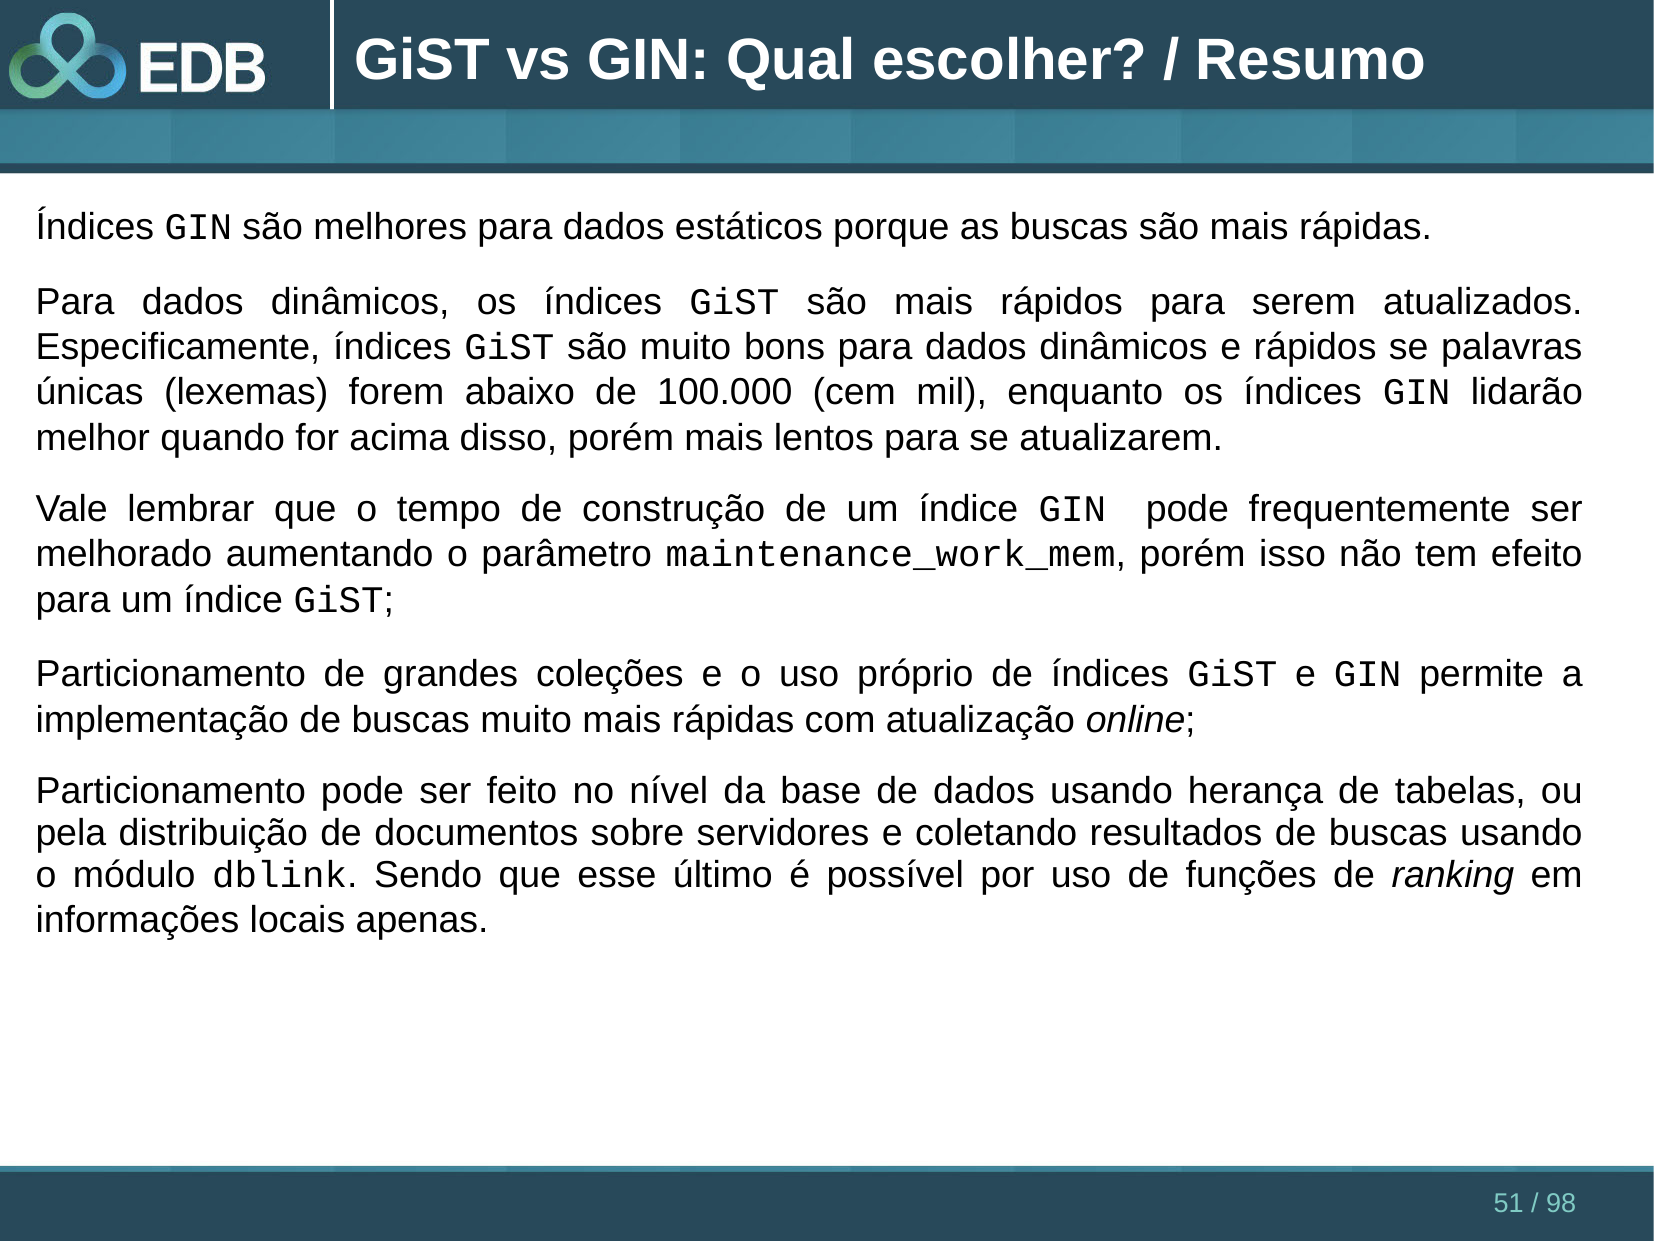

# GiST vs GIN: Qual escolher? / Resumo
Índices GIN são melhores para dados estáticos porque as buscas são mais rápidas.
Para dados dinâmicos, os índices GiST são mais rápidos para serem atualizados. Especificamente, índices GiST são muito bons para dados dinâmicos e rápidos se palavras únicas (lexemas) forem abaixo de 100.000 (cem mil), enquanto os índices GIN lidarão melhor quando for acima disso, porém mais lentos para se atualizarem.
Vale lembrar que o tempo de construção de um índice GIN pode frequentemente ser melhorado aumentando o parâmetro maintenance_work_mem, porém isso não tem efeito para um índice GiST;
Particionamento de grandes coleções e o uso próprio de índices GiST e GIN permite a implementação de buscas muito mais rápidas com atualização online;
Particionamento pode ser feito no nível da base de dados usando herança de tabelas, ou pela distribuição de documentos sobre servidores e coletando resultados de buscas usando o módulo dblink. Sendo que esse último é possível por uso de funções de ranking em informações locais apenas.